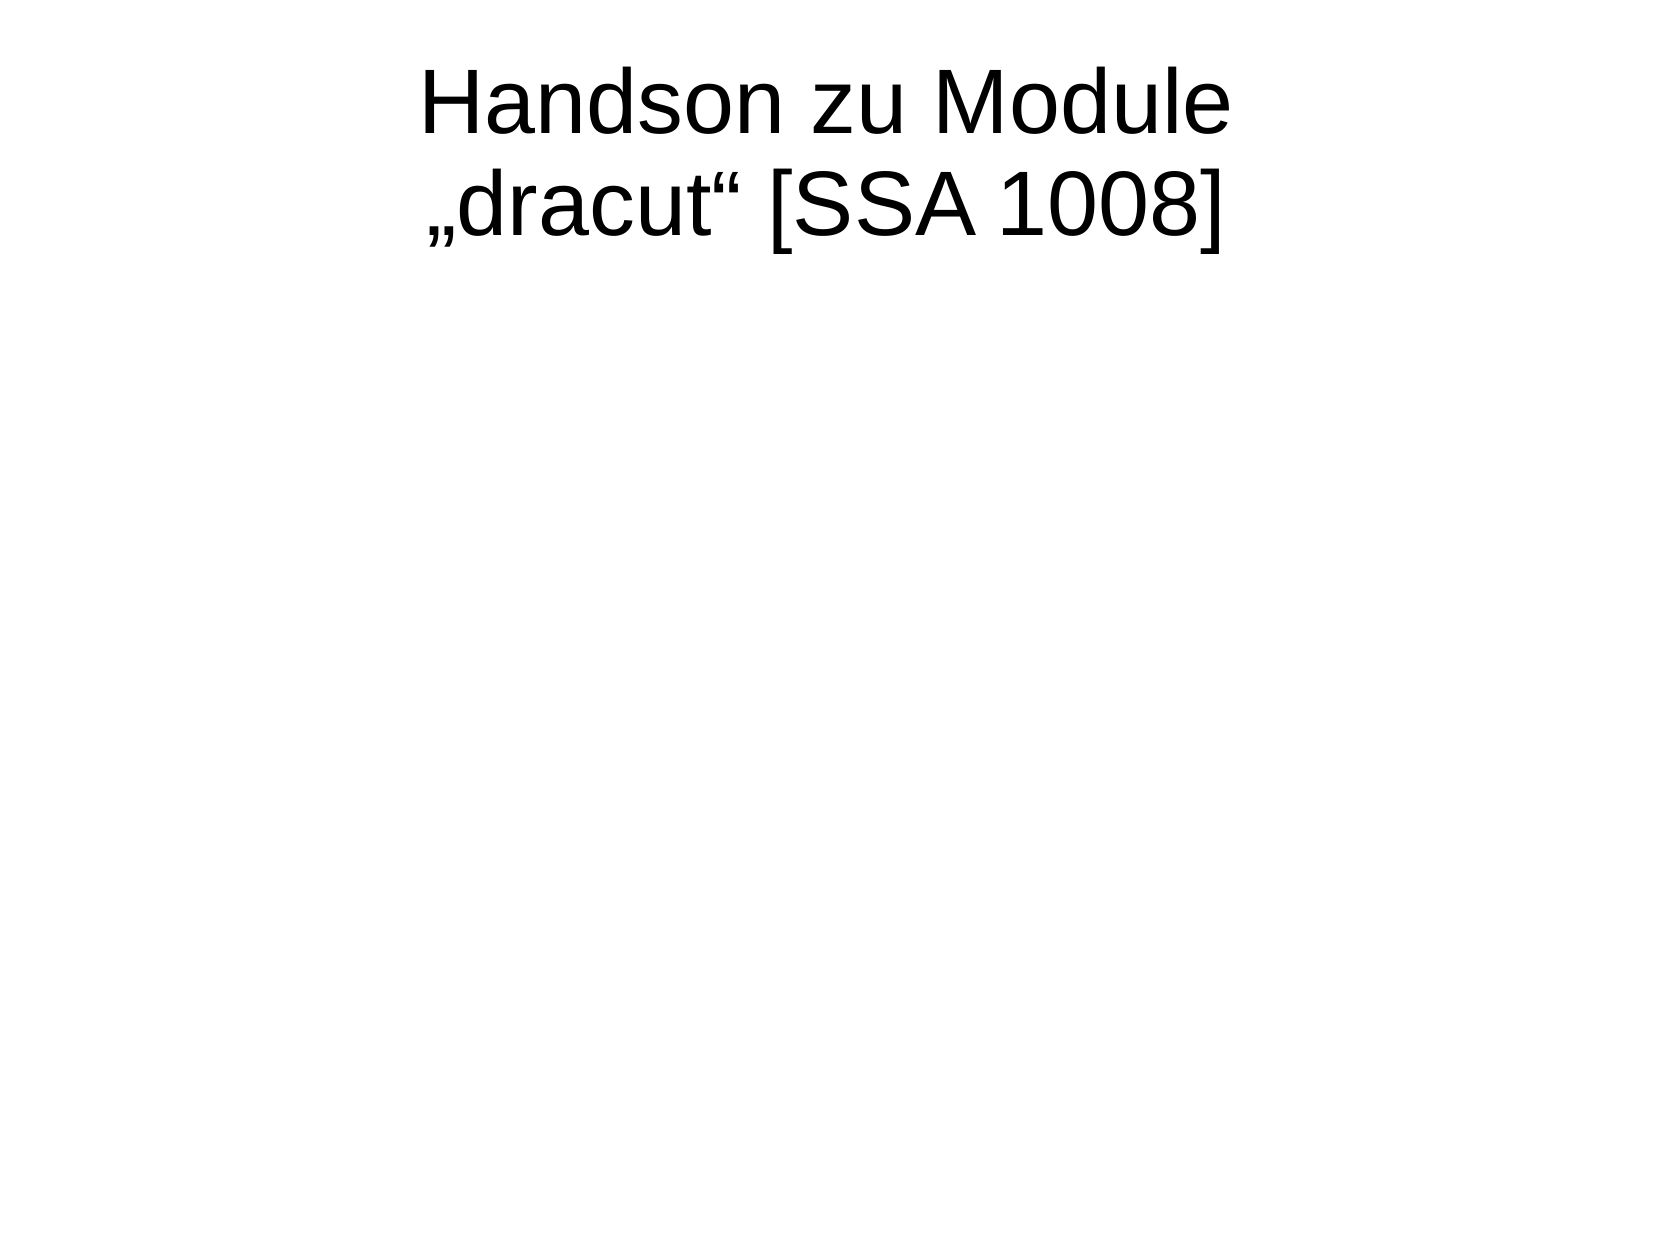

# Handson zu Module „dracut“ [SSA 1008]